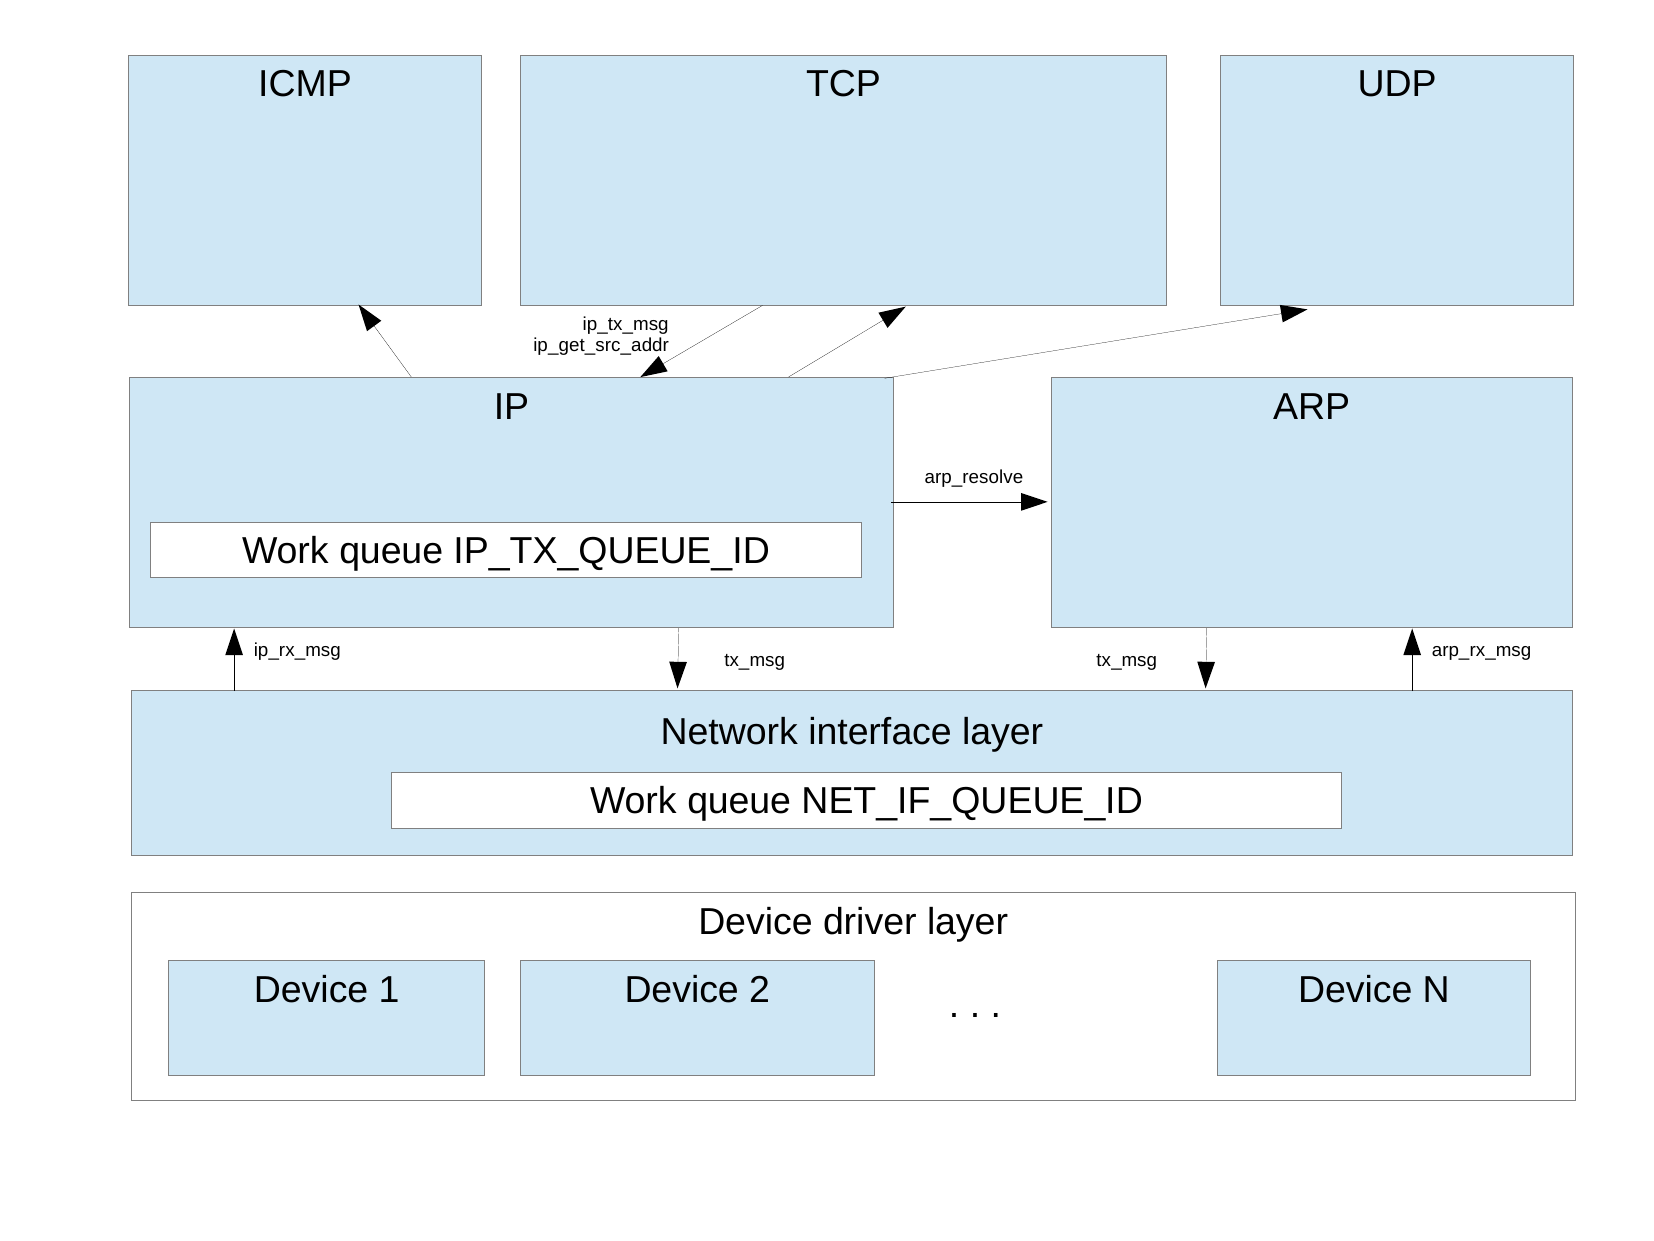

UDP
TCP
ICMP
ip_tx_msg
ip_get_src_addr
IP
ARP
arp_resolve
Work queue IP_TX_QUEUE_ID
arp_rx_msg
ip_rx_msg
tx_msg
tx_msg
Network interface layer
Work queue NET_IF_QUEUE_ID
Device driver layer
Device N
Device 2
Device 1
. . .